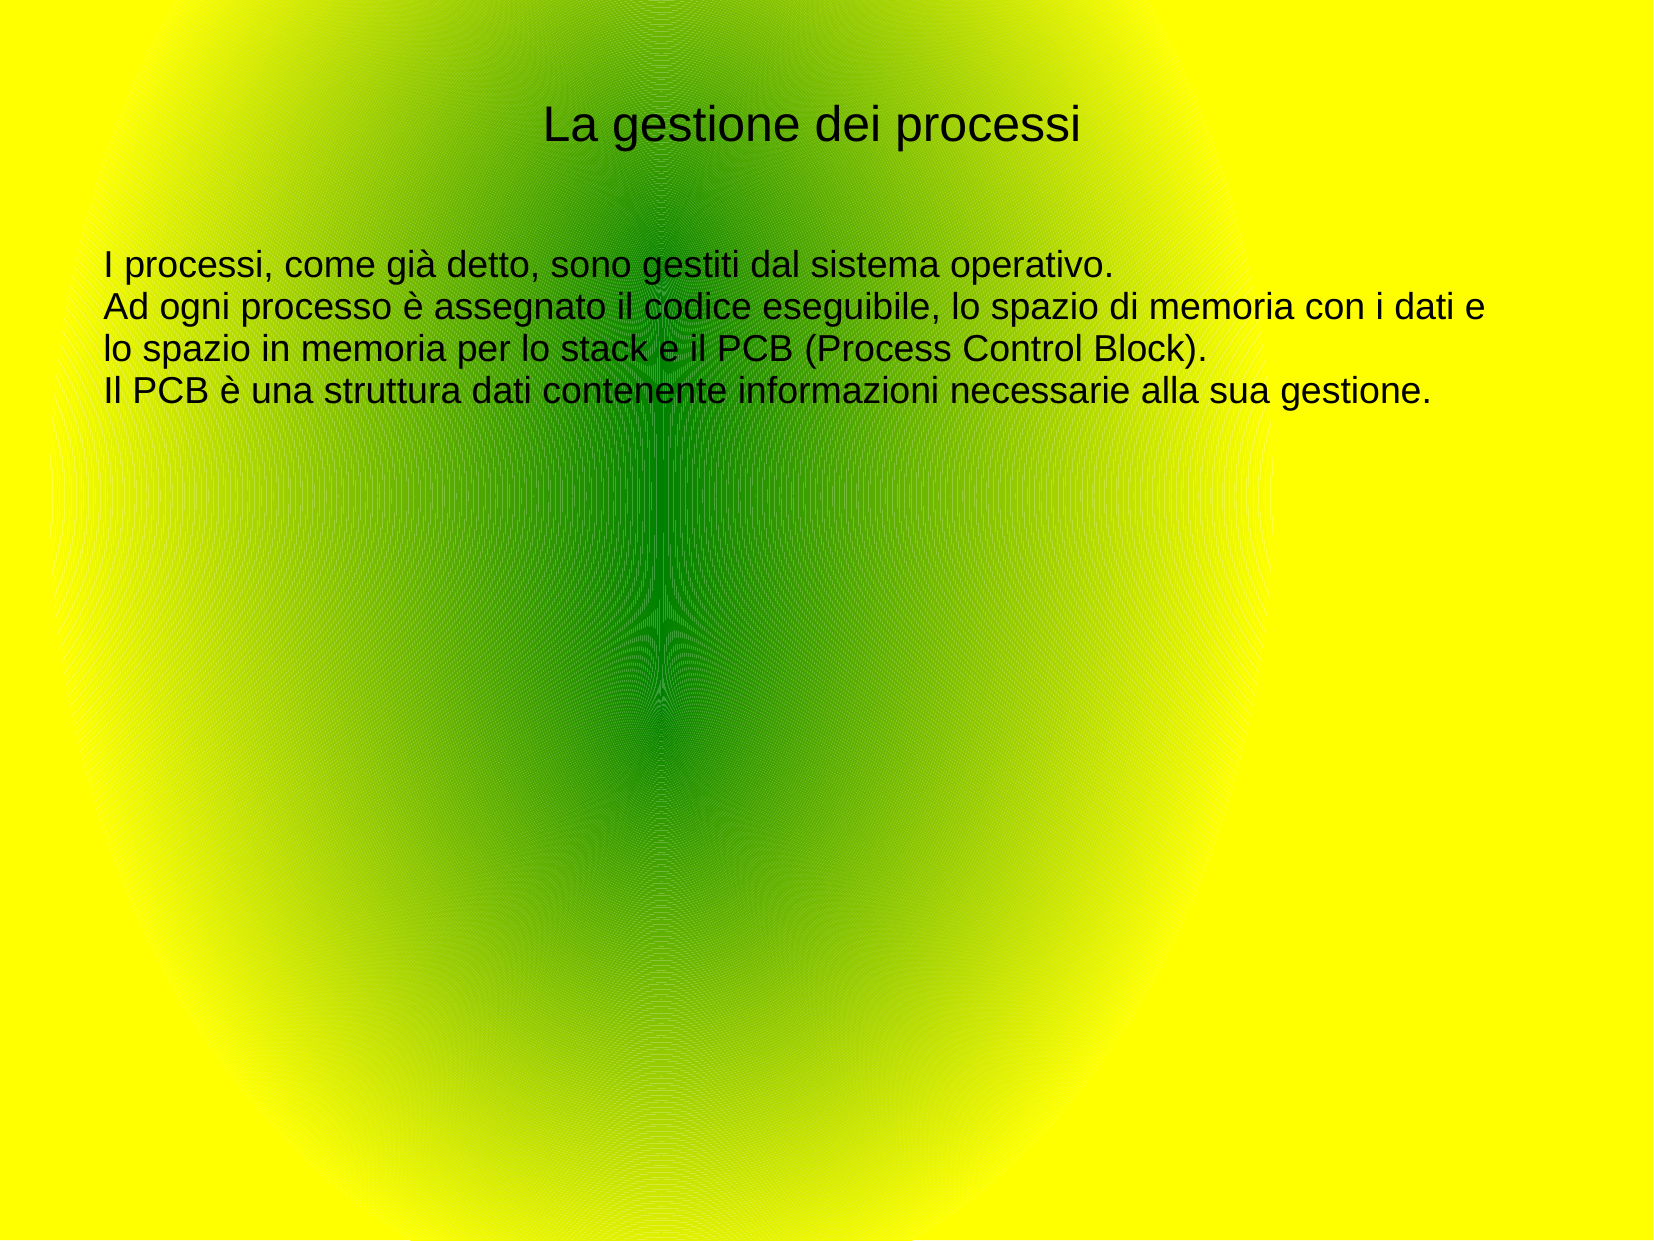

La gestione dei processi
I processi, come già detto, sono gestiti dal sistema operativo.
Ad ogni processo è assegnato il codice eseguibile, lo spazio di memoria con i dati e lo spazio in memoria per lo stack e il PCB (Process Control Block).
Il PCB è una struttura dati contenente informazioni necessarie alla sua gestione.